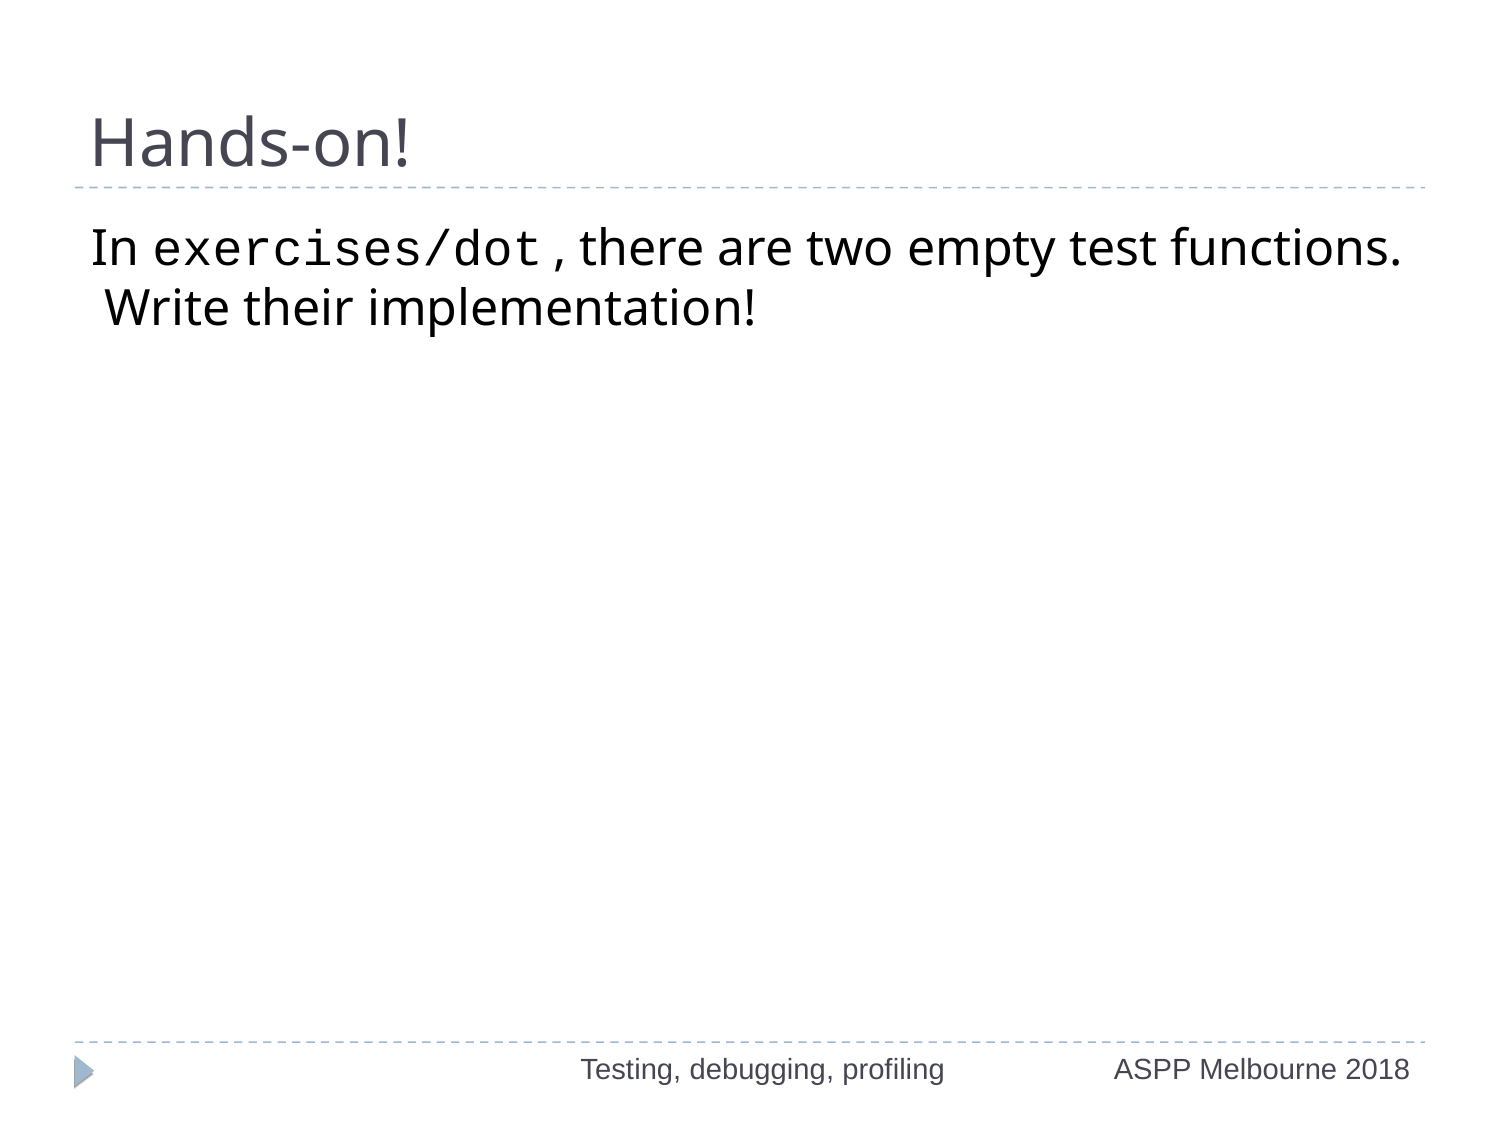

# Hands-on!
In exercises/dot , there are two empty test functions. Write their implementation!
Testing, debugging, profiling
ASPP Melbourne 2018